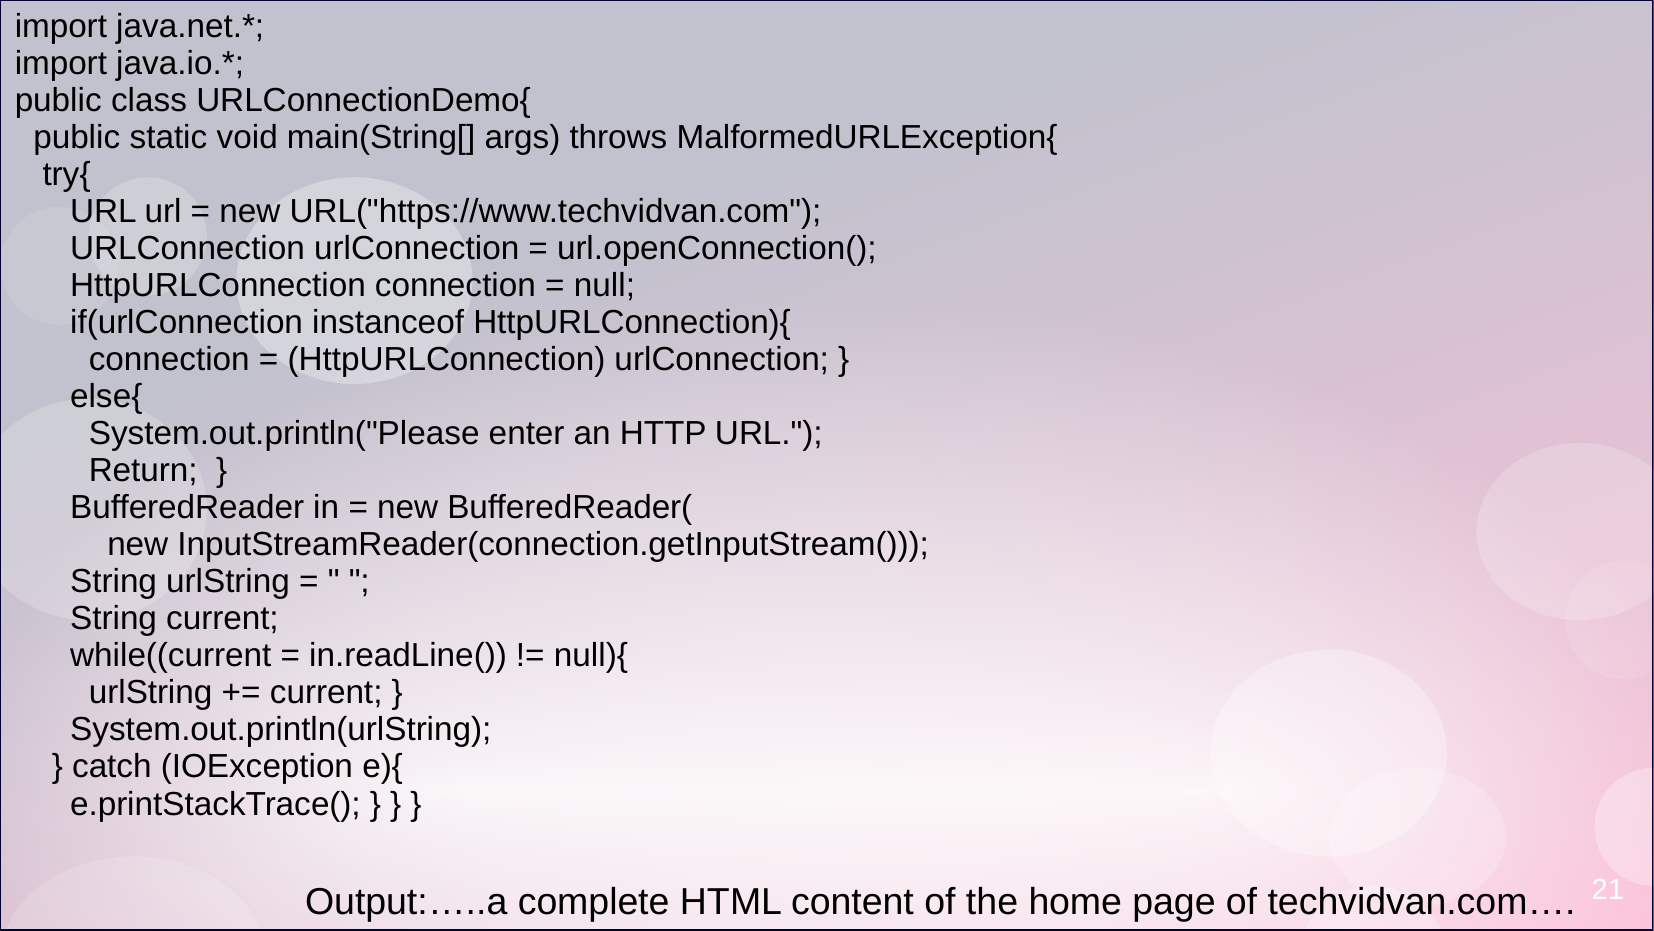

import java.net.*;
import java.io.*;
public class URLConnectionDemo{
 public static void main(String[] args) throws MalformedURLException{
 try{
 URL url = new URL("https://www.techvidvan.com");
 URLConnection urlConnection = url.openConnection();
 HttpURLConnection connection = null;
 if(urlConnection instanceof HttpURLConnection){
 connection = (HttpURLConnection) urlConnection; }
 else{
 System.out.println("Please enter an HTTP URL.");
 Return; }
 BufferedReader in = new BufferedReader(
 new InputStreamReader(connection.getInputStream()));
 String urlString = " ";
 String current;
 while((current = in.readLine()) != null){
 urlString += current; }
 System.out.println(urlString);
 } catch (IOException e){
 e.printStackTrace(); } } }
Output:
…..a complete HTML content of the home page of techvidvan.com….